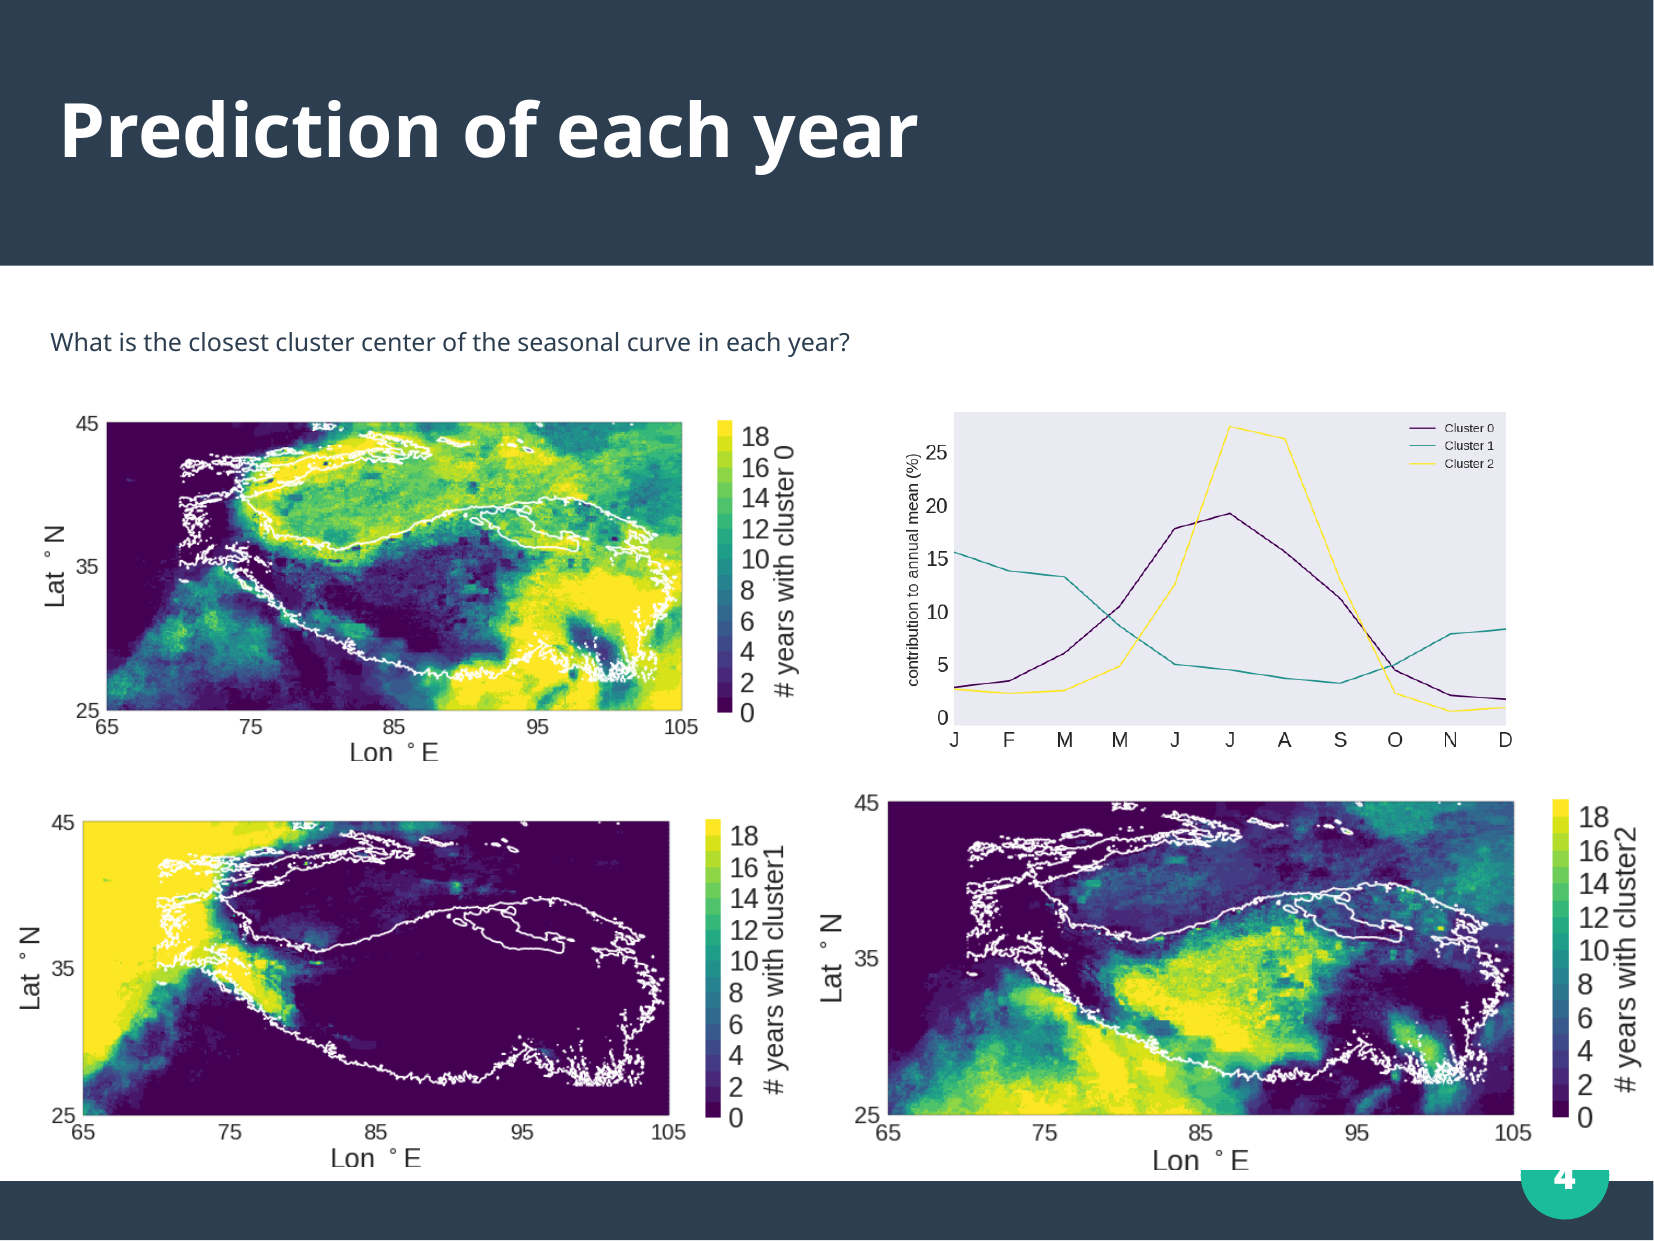

# Prediction of each year
What is the closest cluster center of the seasonal curve in each year?
4